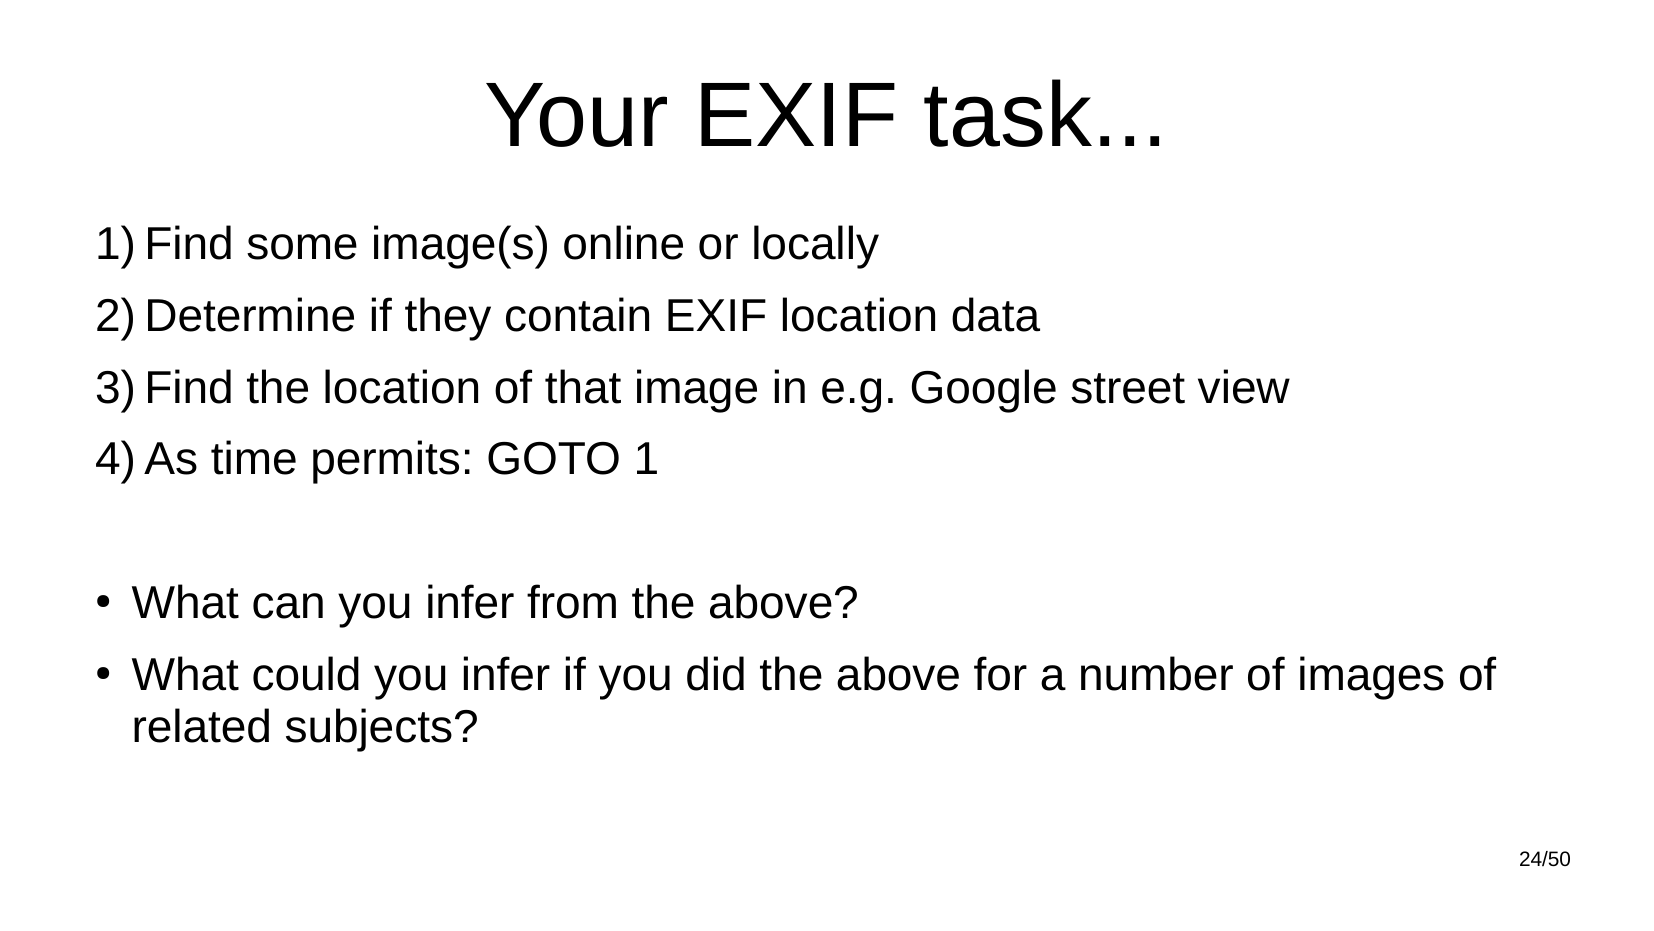

# Your EXIF task...
 Find some image(s) online or locally
 Determine if they contain EXIF location data
 Find the location of that image in e.g. Google street view
 As time permits: GOTO 1
What can you infer from the above?
What could you infer if you did the above for a number of images of related subjects?
24